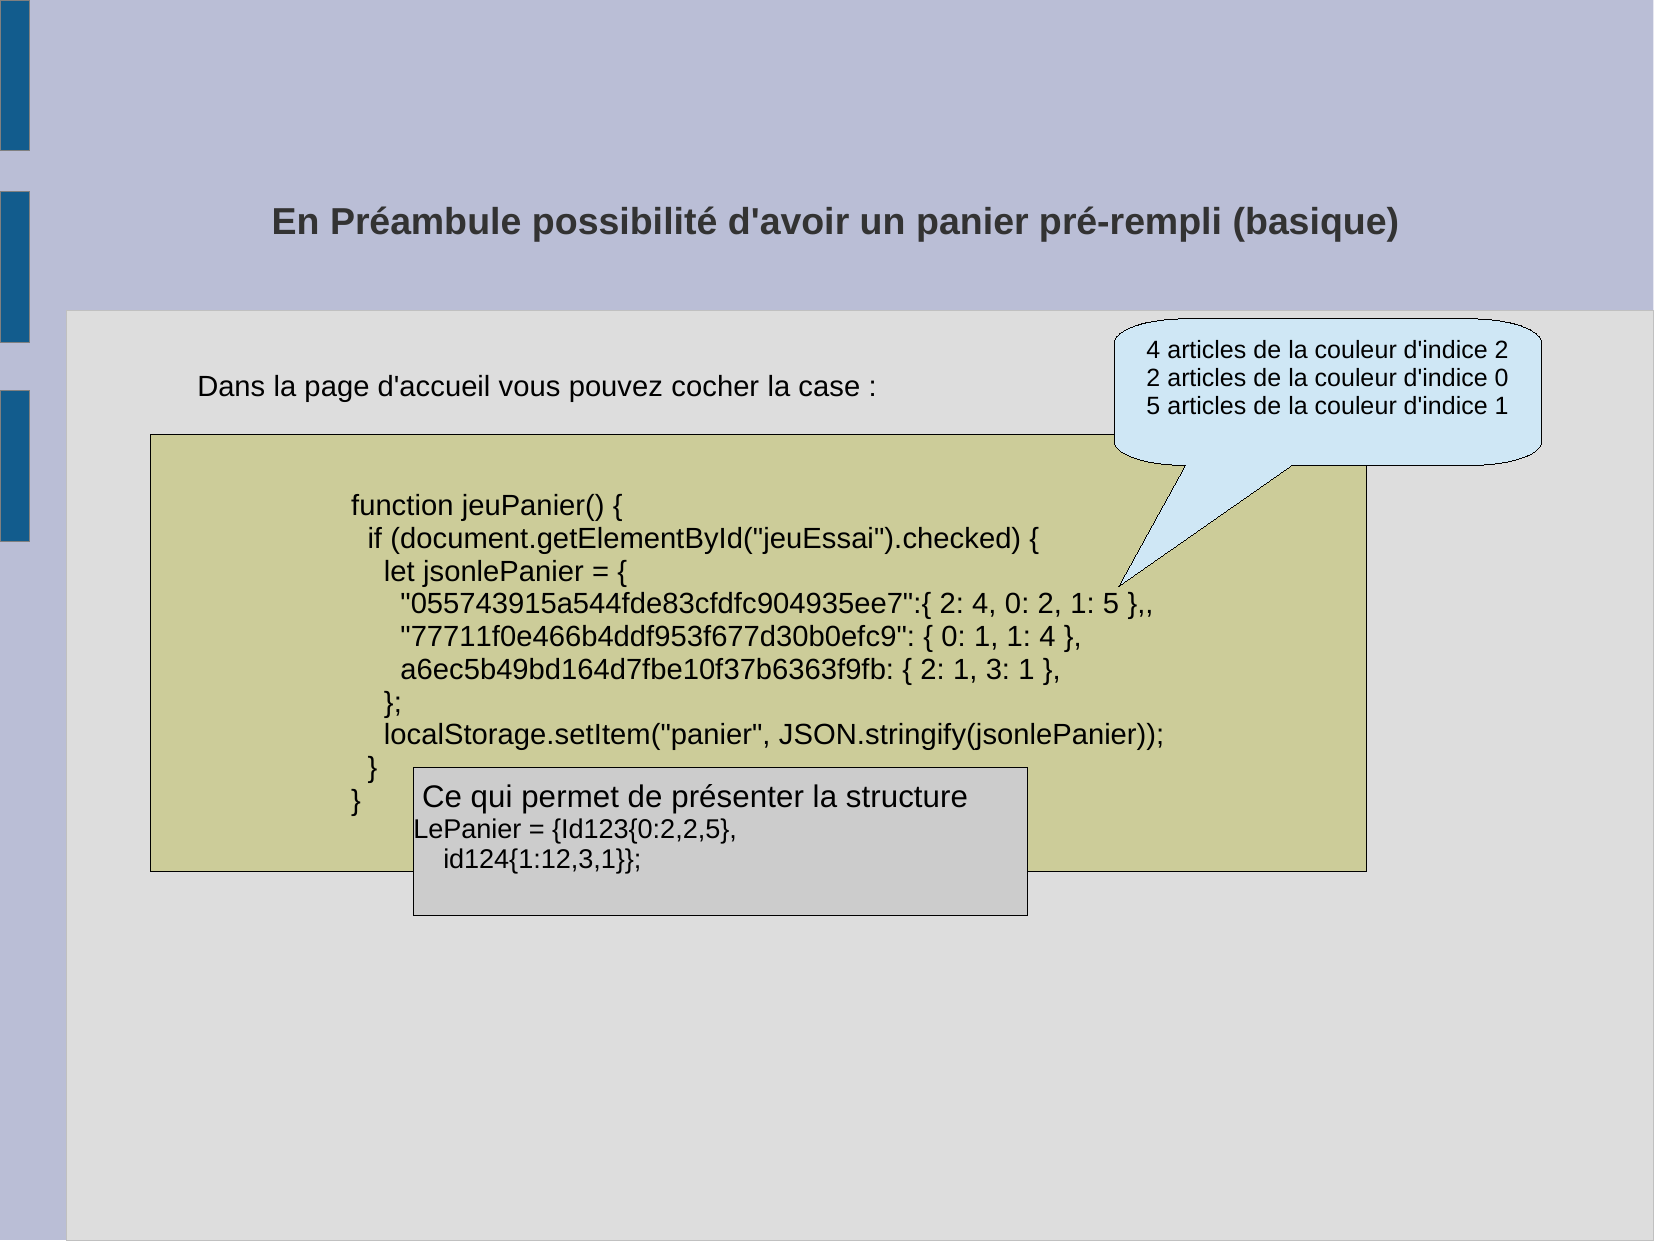

# En Préambule possibilité d'avoir un panier pré-rempli (basique)
4 articles de la couleur d'indice 2
2 articles de la couleur d'indice 0
5 articles de la couleur d'indice 1
Dans la page d'accueil vous pouvez cocher la case :
function jeuPanier() {
 if (document.getElementById("jeuEssai").checked) {
 let jsonlePanier = {
 "055743915a544fde83cfdfc904935ee7": { 0: 4, 1: 2, 2: 5 },
 "77711f0e466b4ddf953f677d30b0efc9": { 0: 1, 1: 4 },
 a6ec5b49bd164d7fbe10f37b6363f9fb: { 2: 1, 3: 1 },
 };
 localStorage.setItem("panier", JSON.stringify(jsonlePanier));
 }
}
function jeuPanier() {
 if (document.getElementById("jeuEssai").checked) {
 let jsonlePanier = {
 "055743915a544fde83cfdfc904935ee7":{ 2: 4, 0: 2, 1: 5 },,
 "77711f0e466b4ddf953f677d30b0efc9": { 0: 1, 1: 4 },
 a6ec5b49bd164d7fbe10f37b6363f9fb: { 2: 1, 3: 1 },
 };
 localStorage.setItem("panier", JSON.stringify(jsonlePanier));
 }
}
 Ce qui permet de présenter la structure
LePanier = {Id123{0:2,2,5},
 id124{1:12,3,1}};